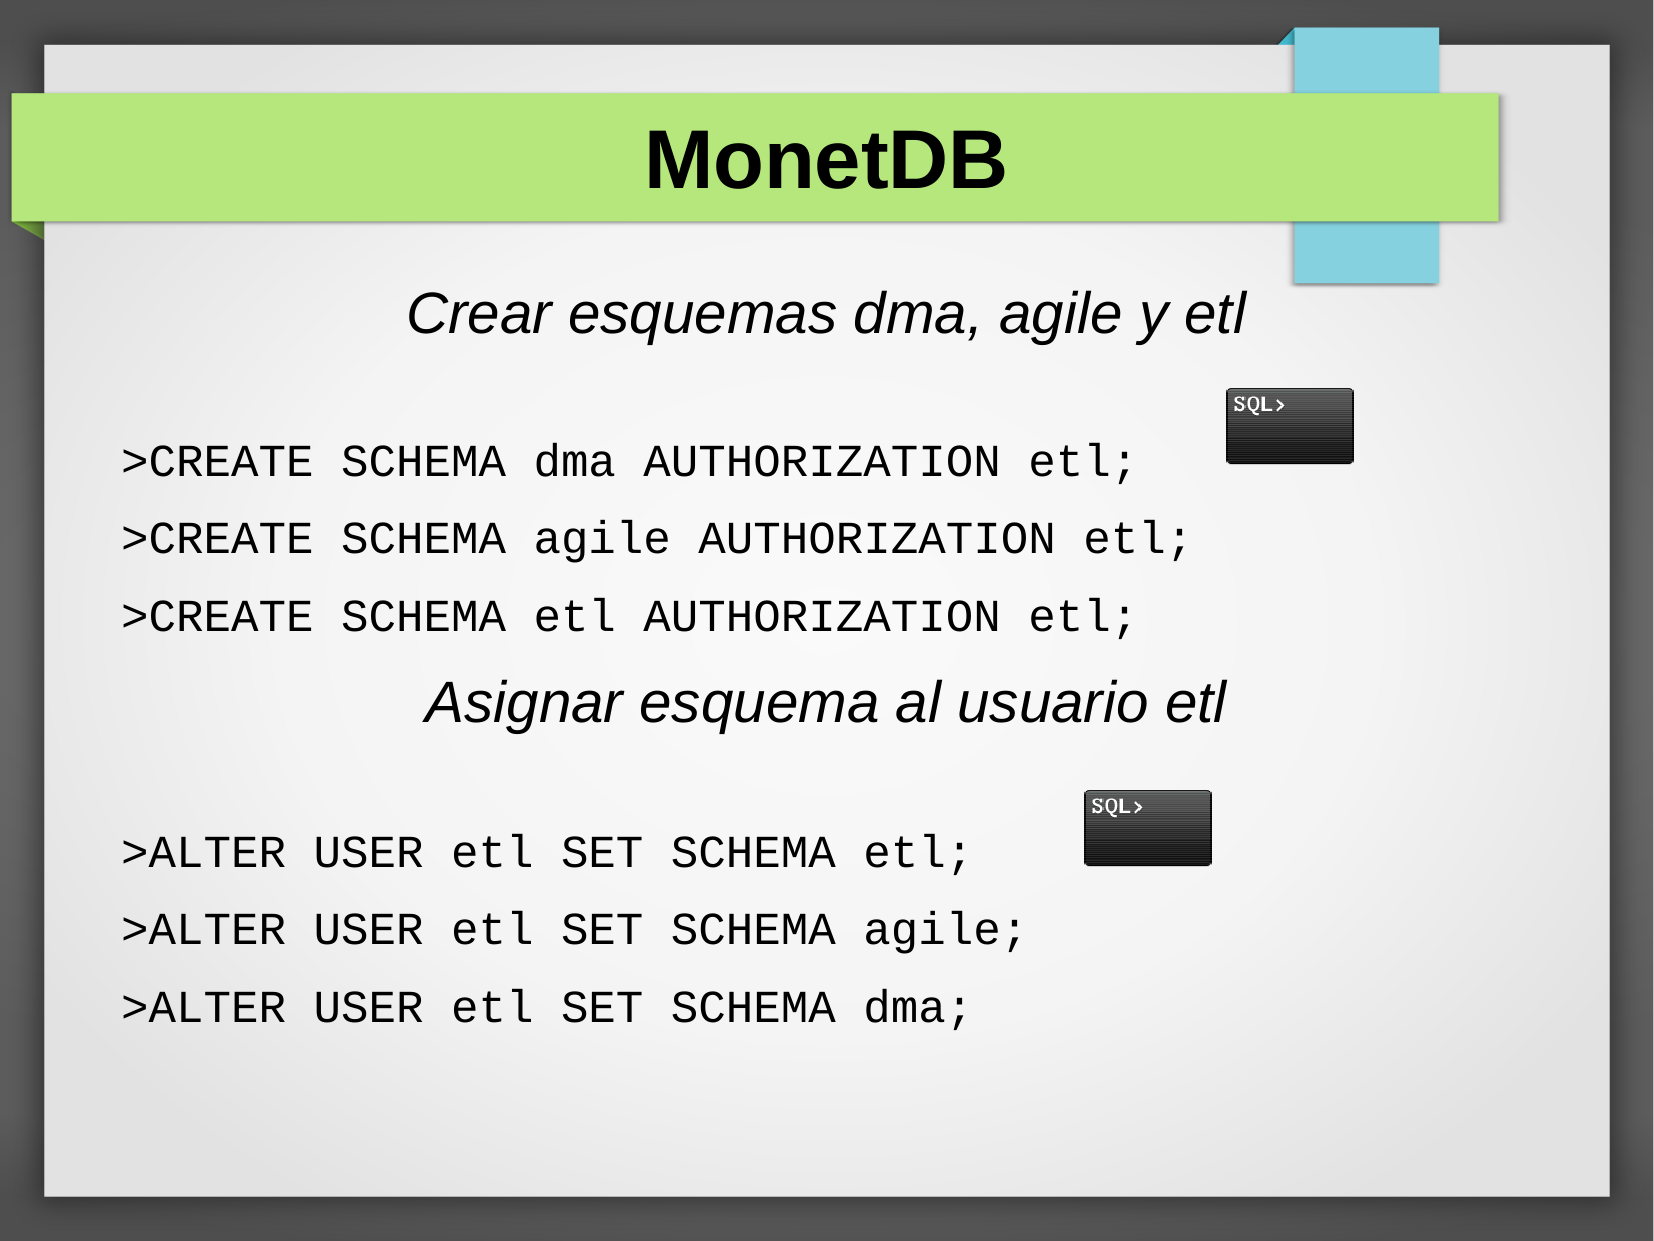

# MonetDB
Crear esquemas dma, agile y etl
>CREATE SCHEMA dma AUTHORIZATION etl;
>CREATE SCHEMA agile AUTHORIZATION etl;
>CREATE SCHEMA etl AUTHORIZATION etl;
Asignar esquema al usuario etl
>ALTER USER etl SET SCHEMA etl;
>ALTER USER etl SET SCHEMA agile;
>ALTER USER etl SET SCHEMA dma;